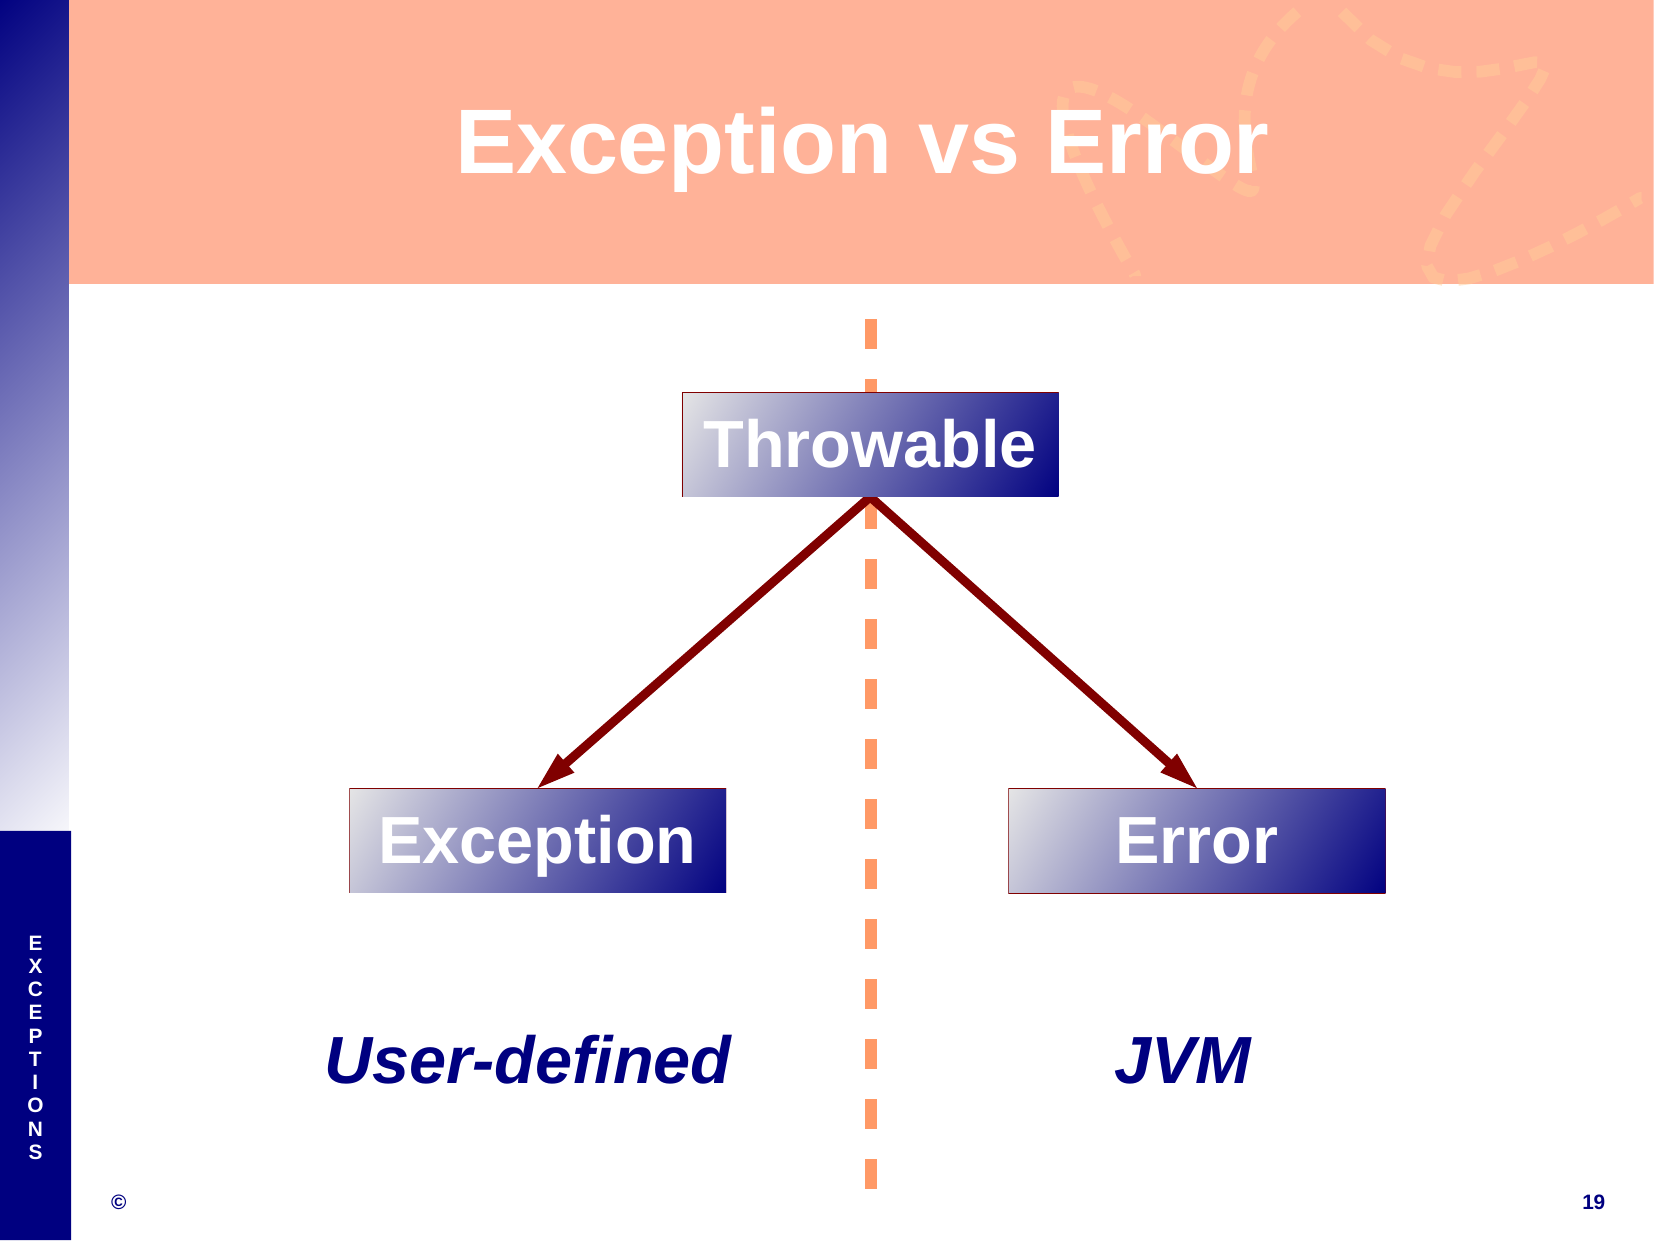

# Exception vs Error
Throwable
Exception
Error
E
X
C
E
P
T
I
O
N
S
User-defined
JVM